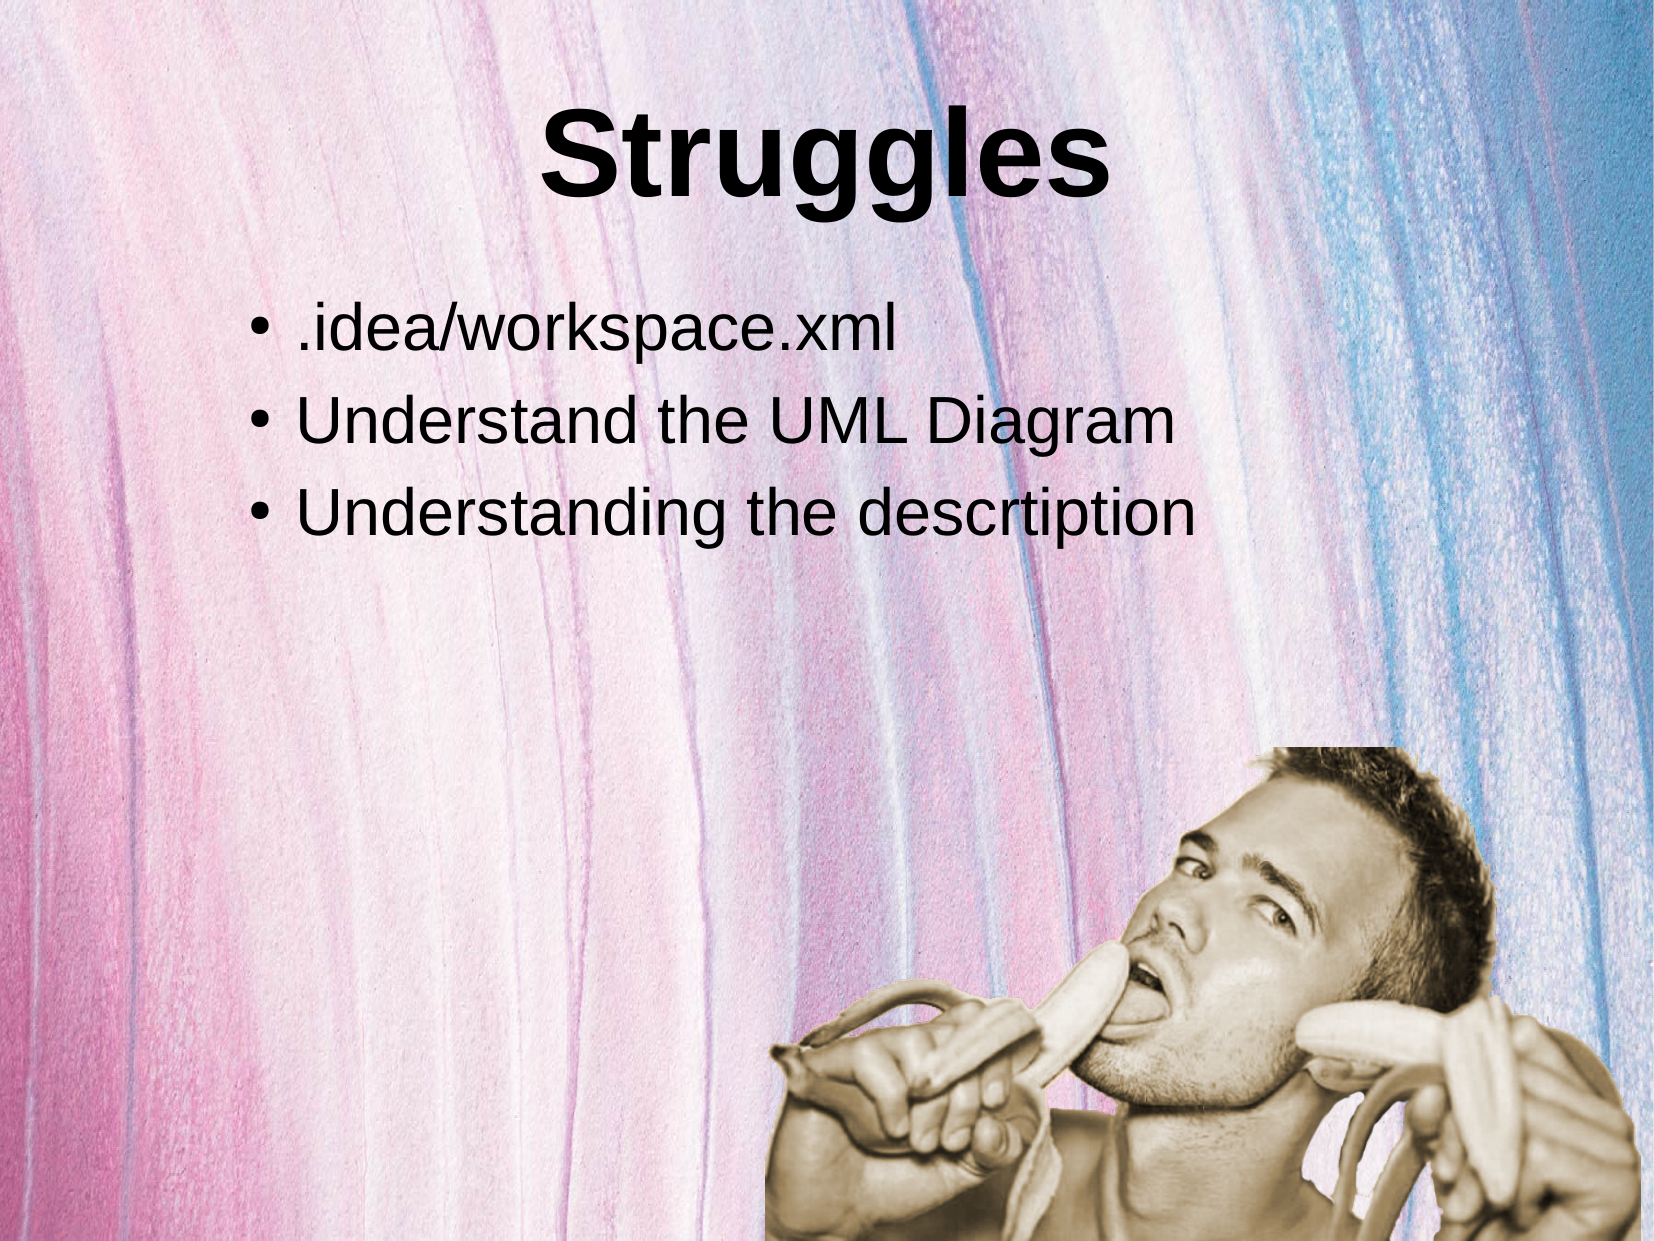

# Struggles
.idea/workspace.xml
Understand the UML Diagram
Understanding the descrtiption